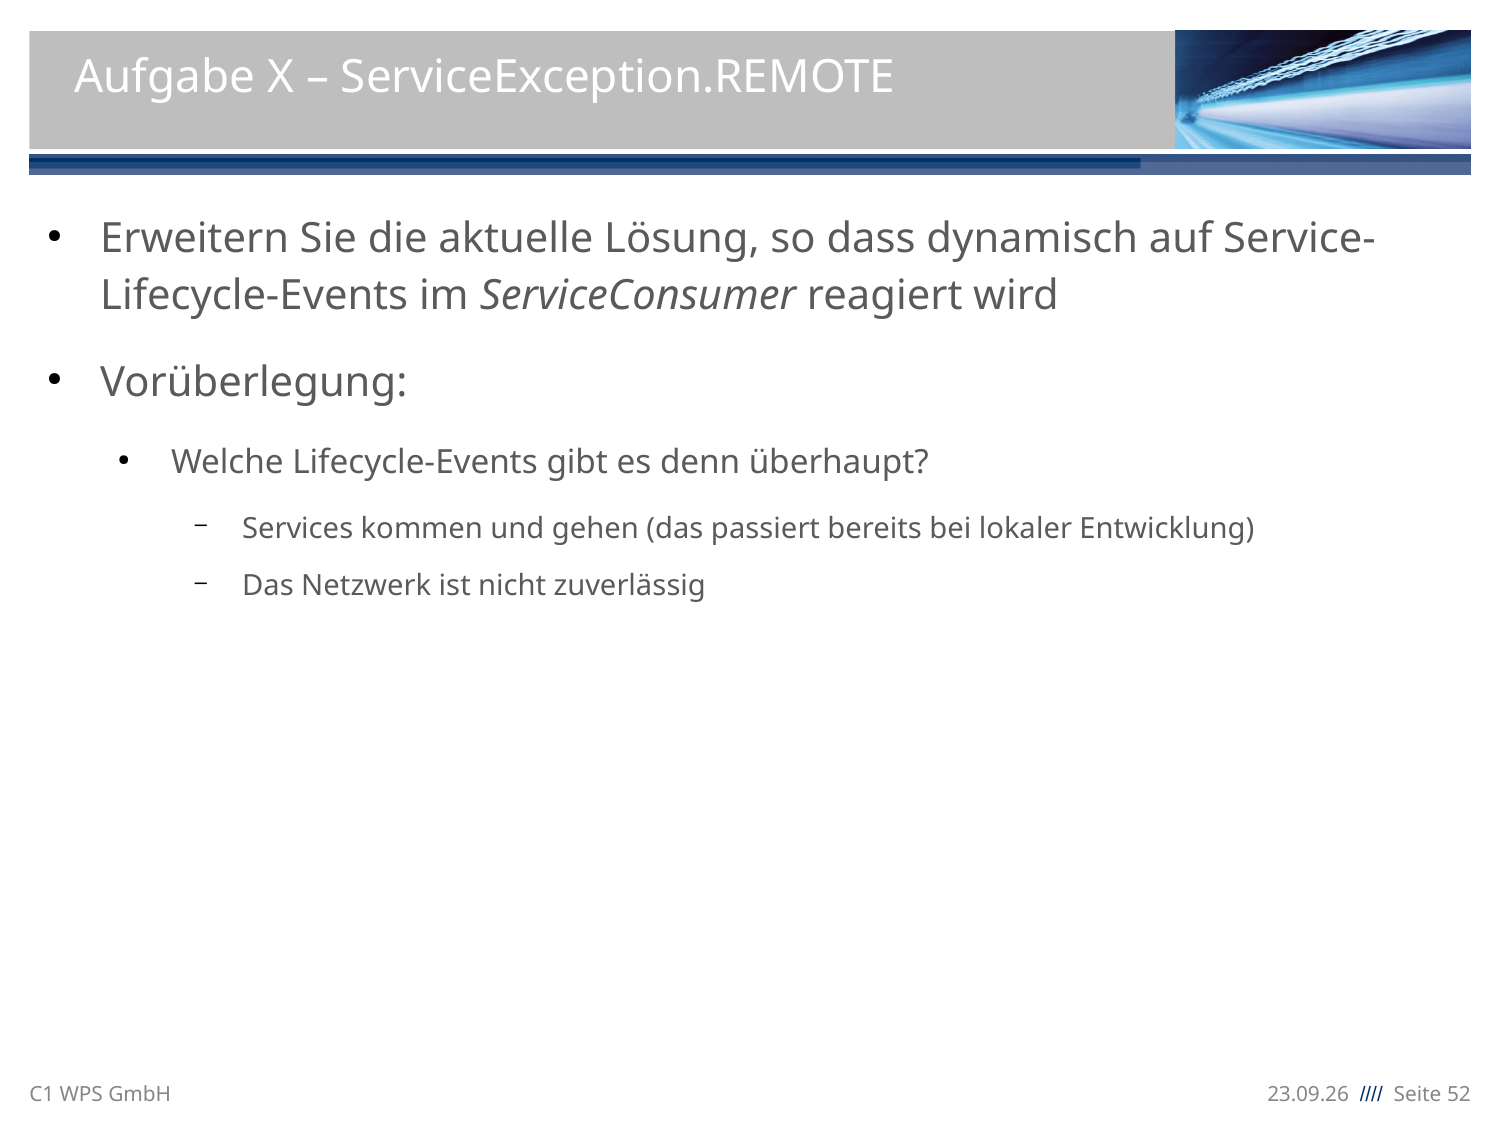

#
Aufgabe X – ServiceException.REMOTE
Erweitern Sie die aktuelle Lösung, so dass dynamisch auf Service-Lifecycle-Events im ServiceConsumer reagiert wird
Vorüberlegung:
Welche Lifecycle-Events gibt es denn überhaupt?
Services kommen und gehen (das passiert bereits bei lokaler Entwicklung)
Das Netzwerk ist nicht zuverlässig